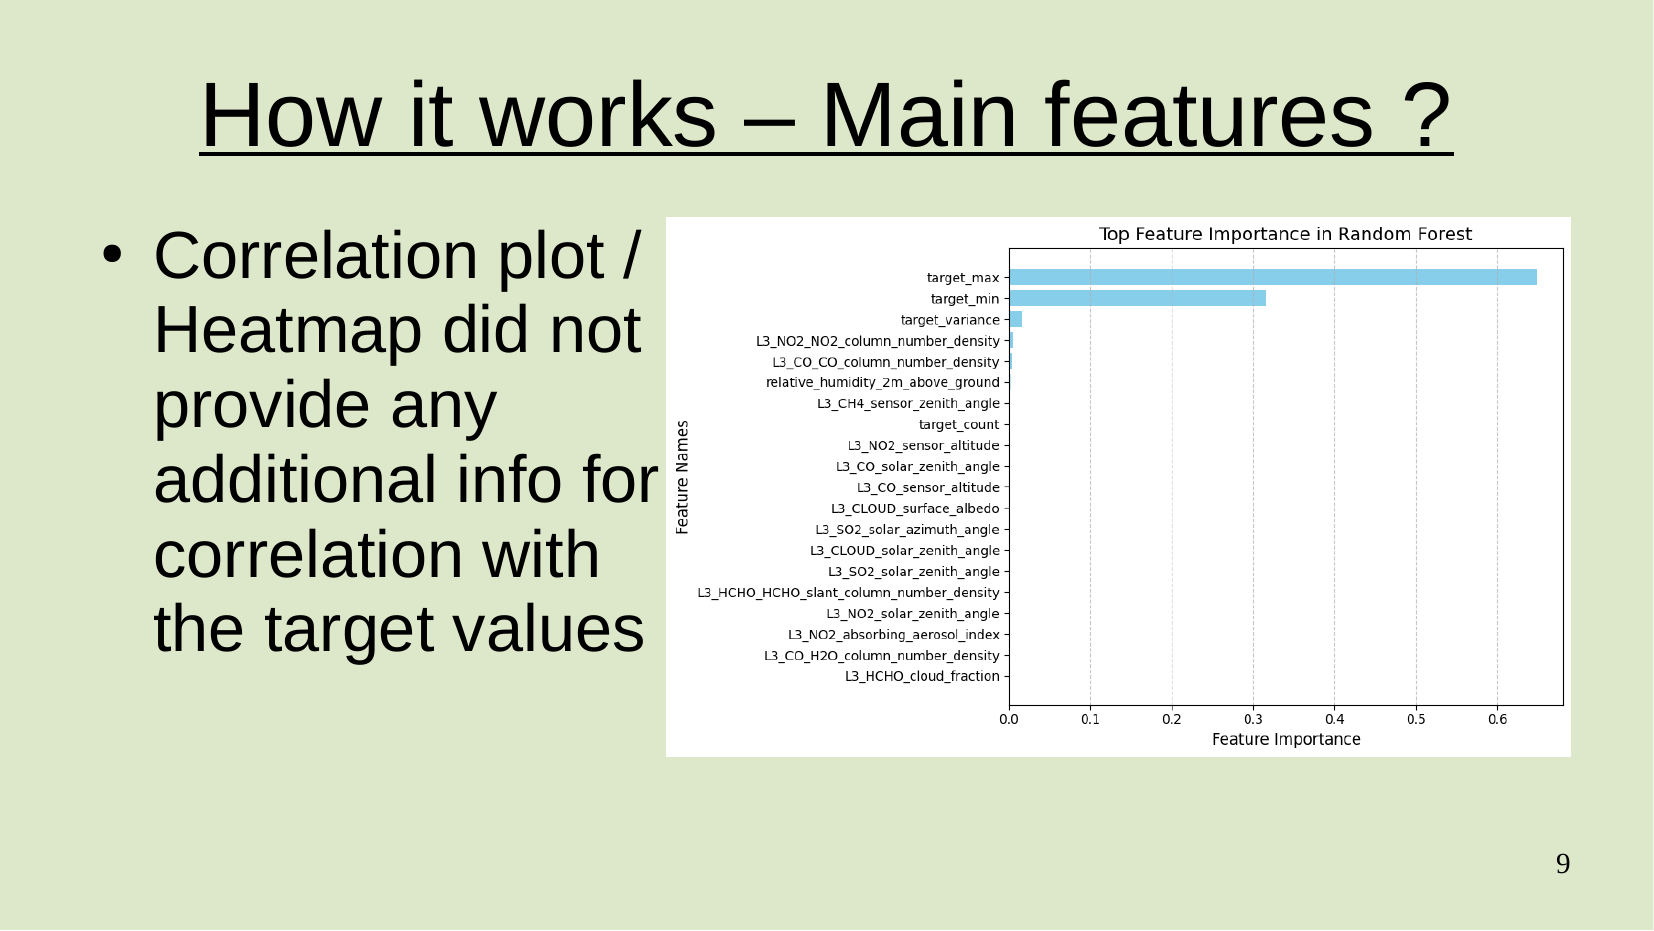

# How it works – Main features ?
Correlation plot /
Heatmap did not
provide any
additional info for
correlation with
the target values
9